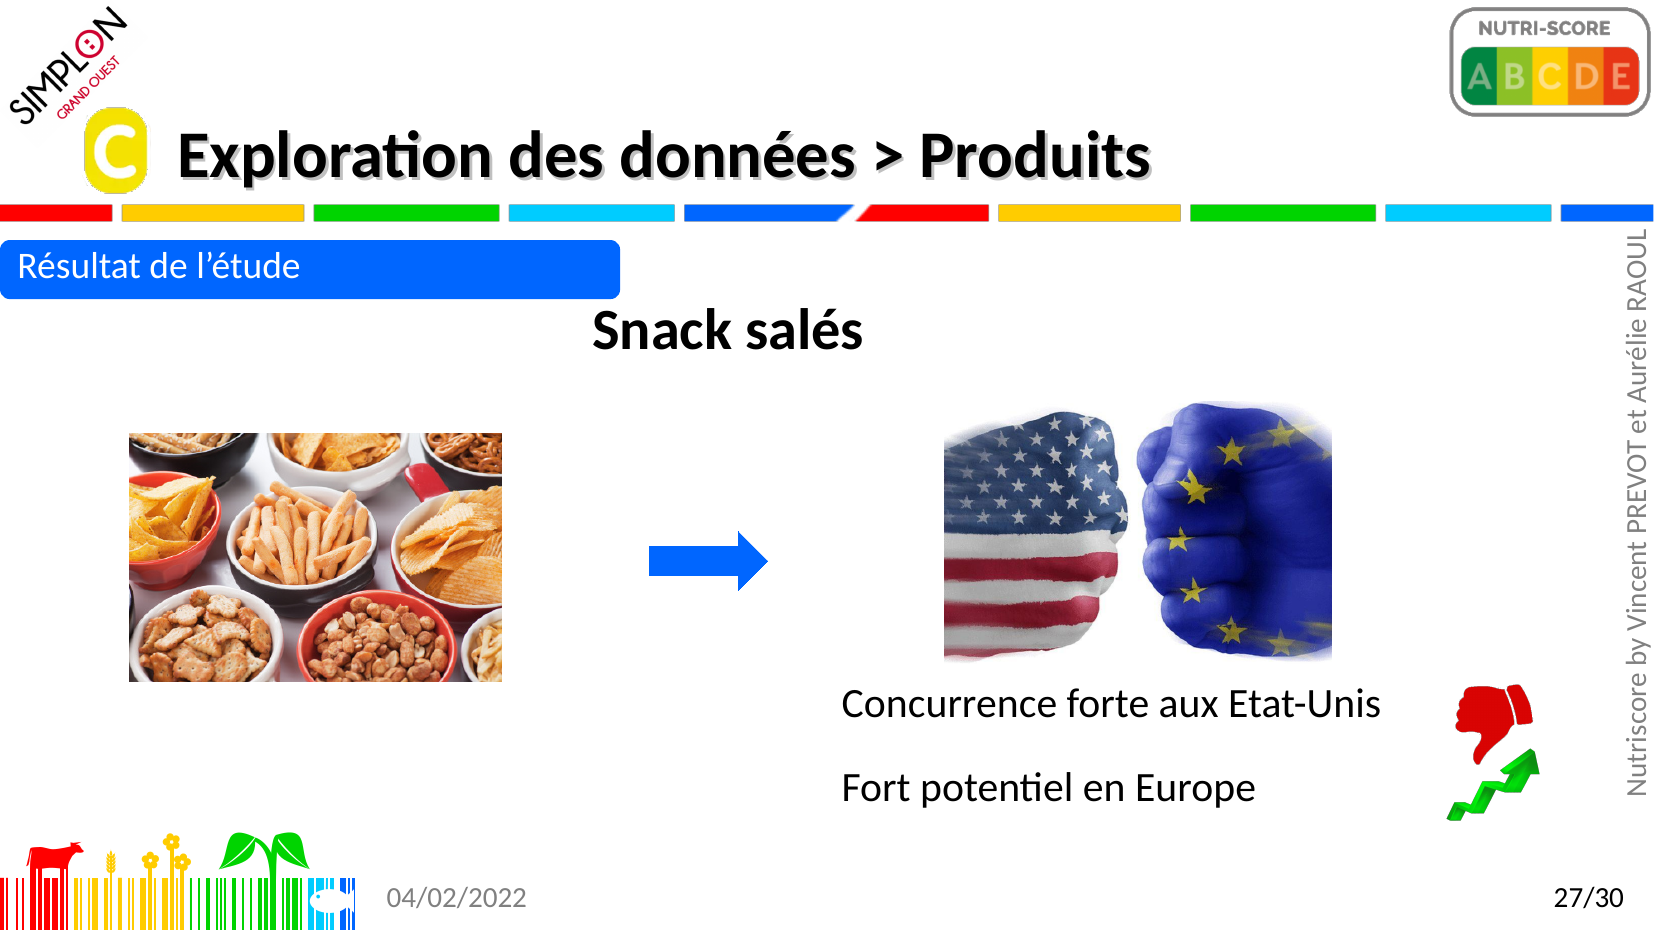

# Exploration des données > Produits
Résultat de l’étude
Snack salés
Concurrence forte aux Etat-Unis
Fort potentiel en Europe
27